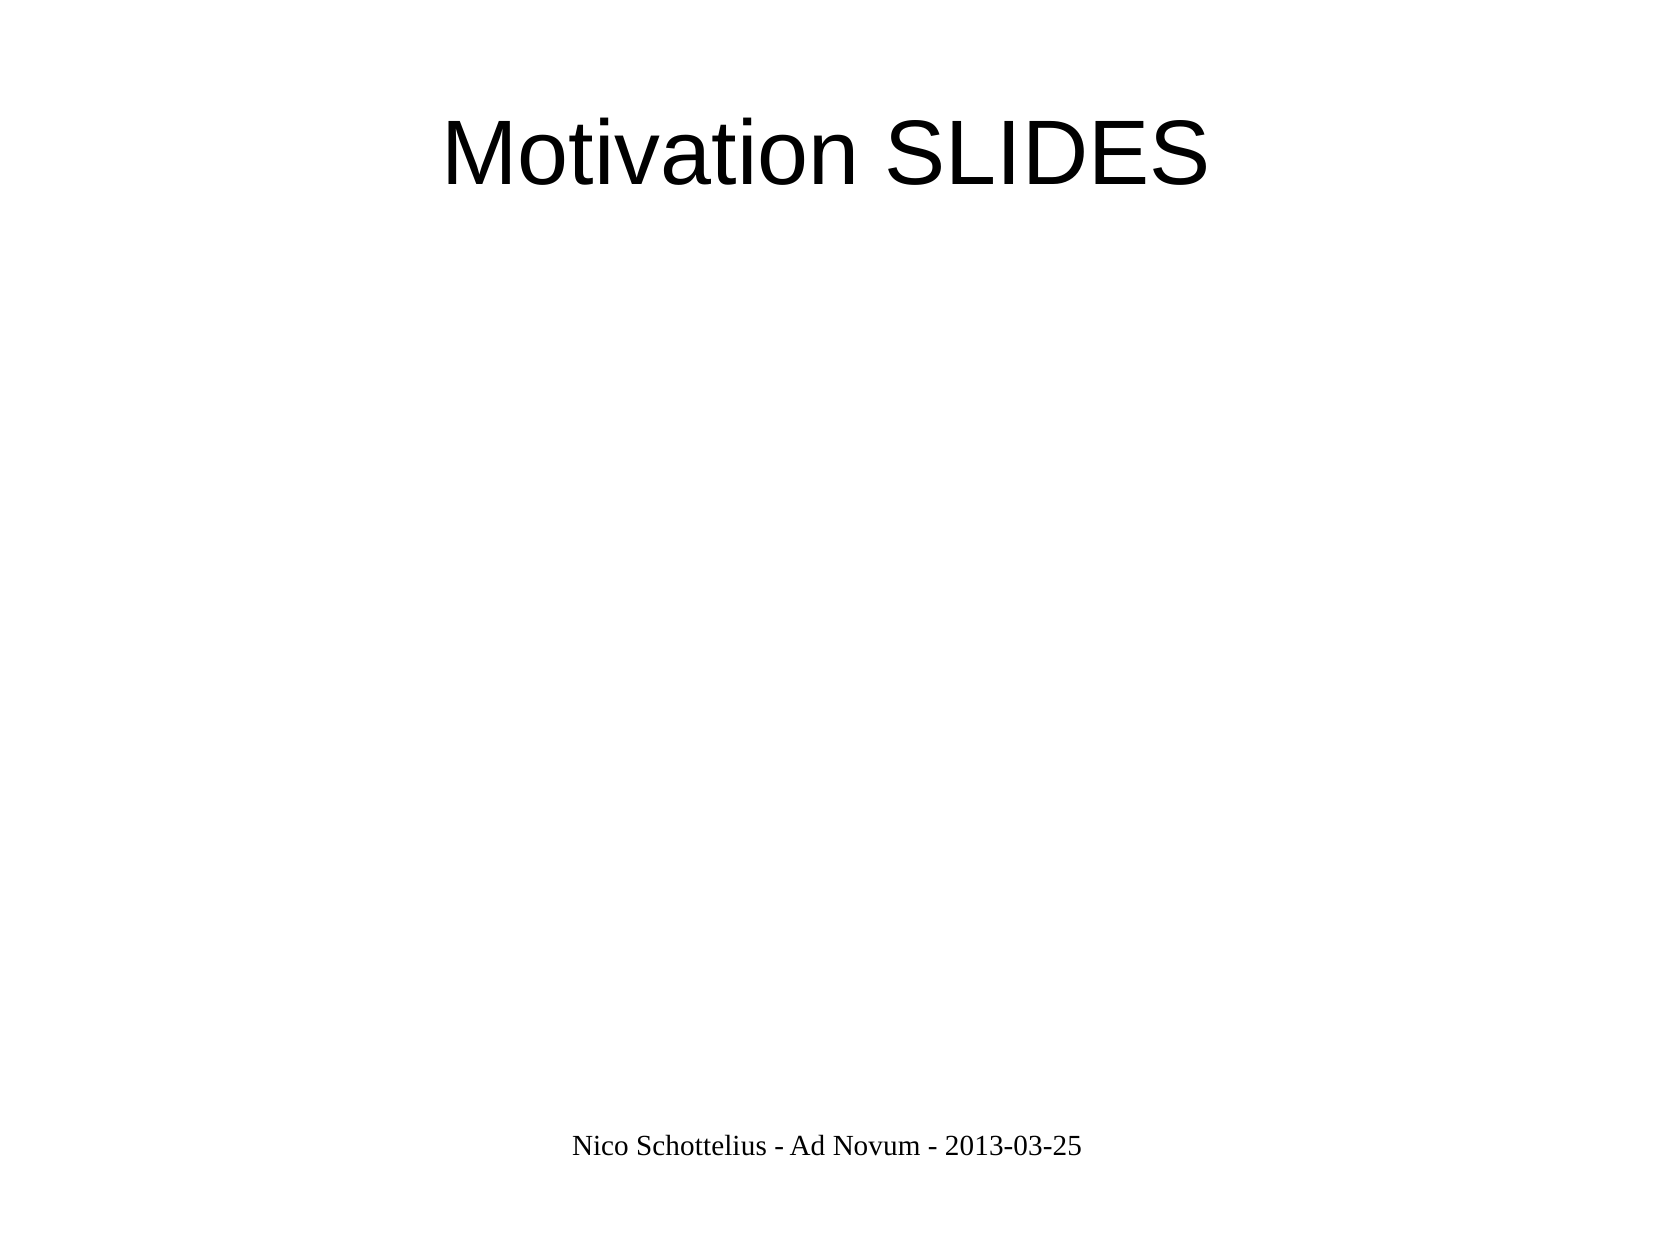

# Motivation SLIDES
Nico Schottelius - Ad Novum - 2013-03-25